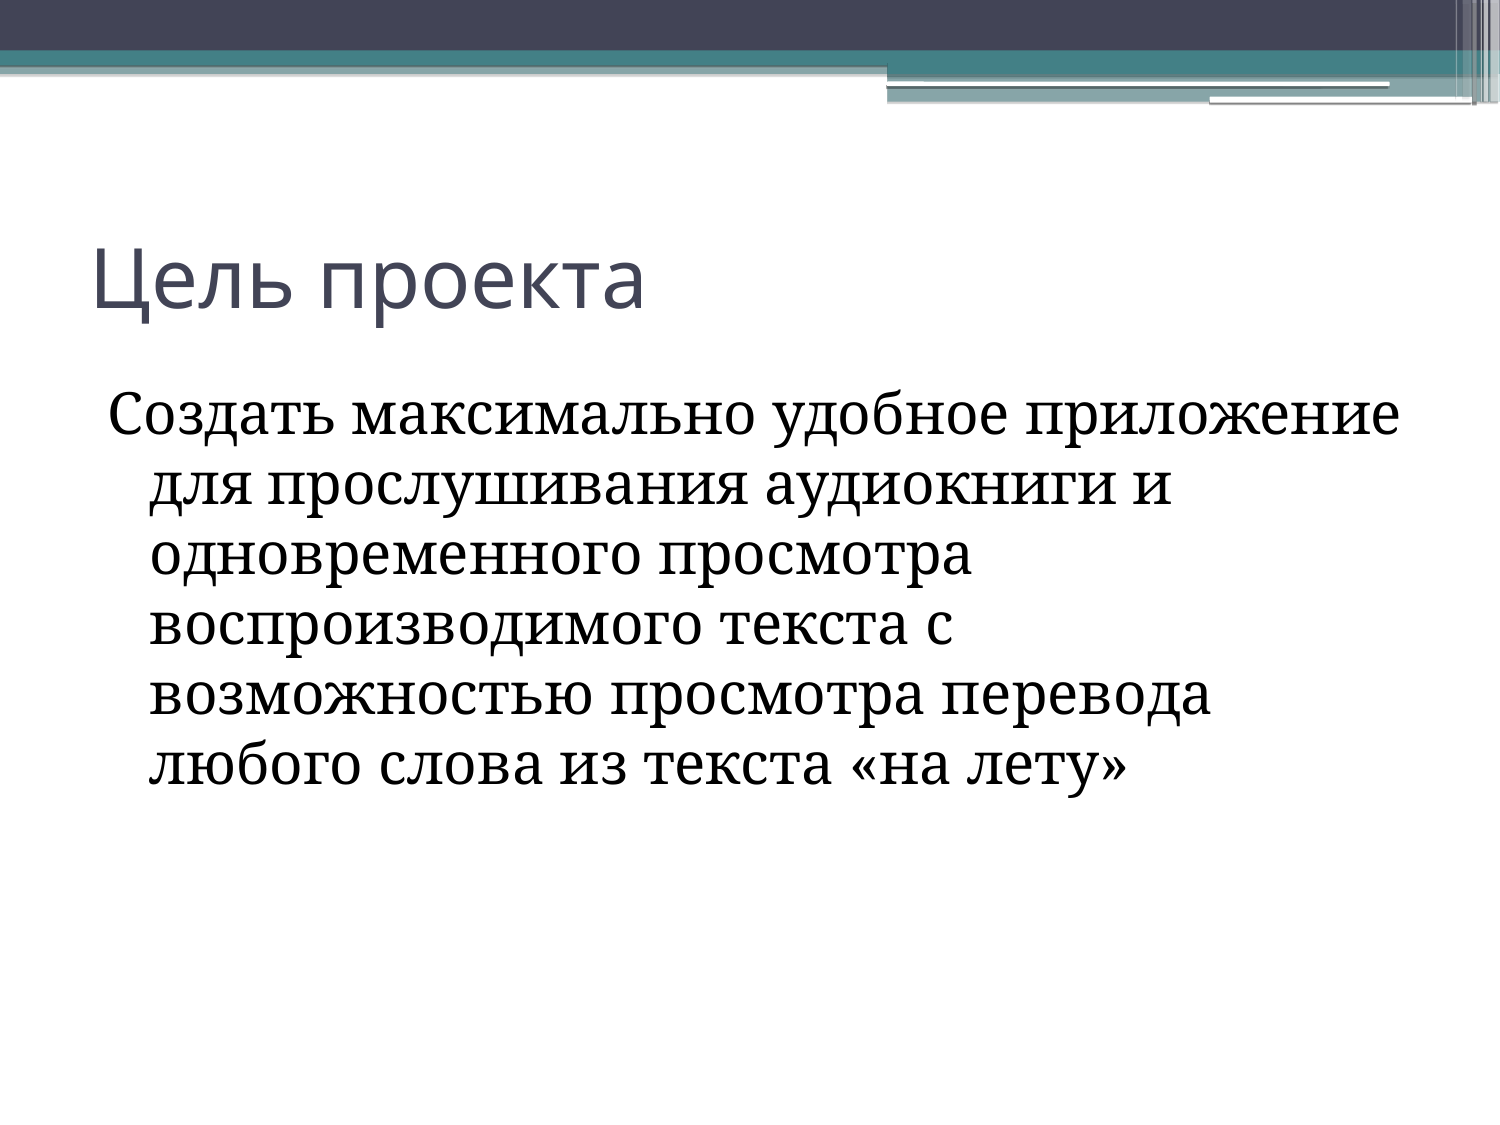

# Цель проекта
Создать максимально удобное приложение для прослушивания аудиокниги и одновременного просмотра воспроизводимого текста с возможностью просмотра перевода любого слова из текста «на лету»